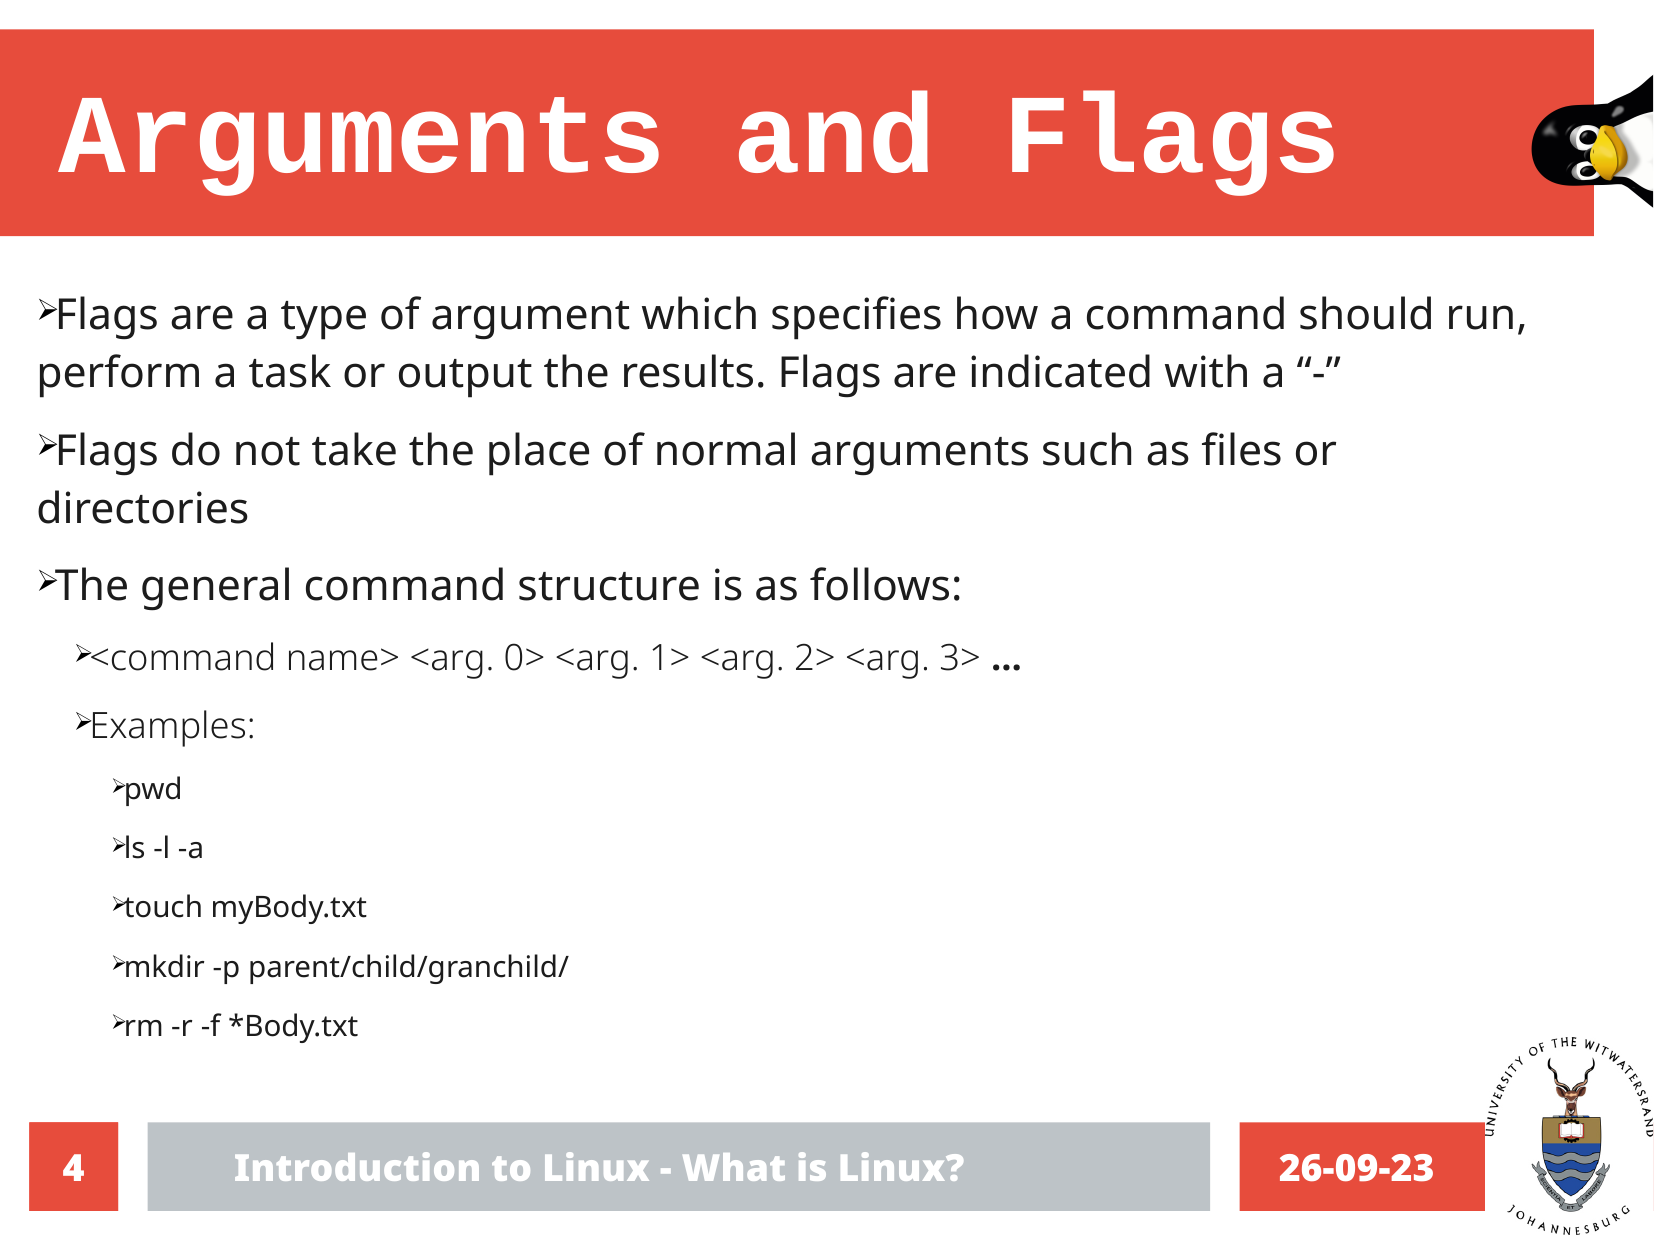

# Arguments and Flags
Flags are a type of argument which specifies how a command should run, perform a task or output the results. Flags are indicated with a “-”
Flags do not take the place of normal arguments such as files or directories
The general command structure is as follows:
<command name> <arg. 0> <arg. 1> <arg. 2> <arg. 3> ...
Examples:
pwd
ls -l -a
touch myBody.txt
mkdir -p parent/child/granchild/
rm -r -f *Body.txt
4
 Introduction to Linux - What is Linux?